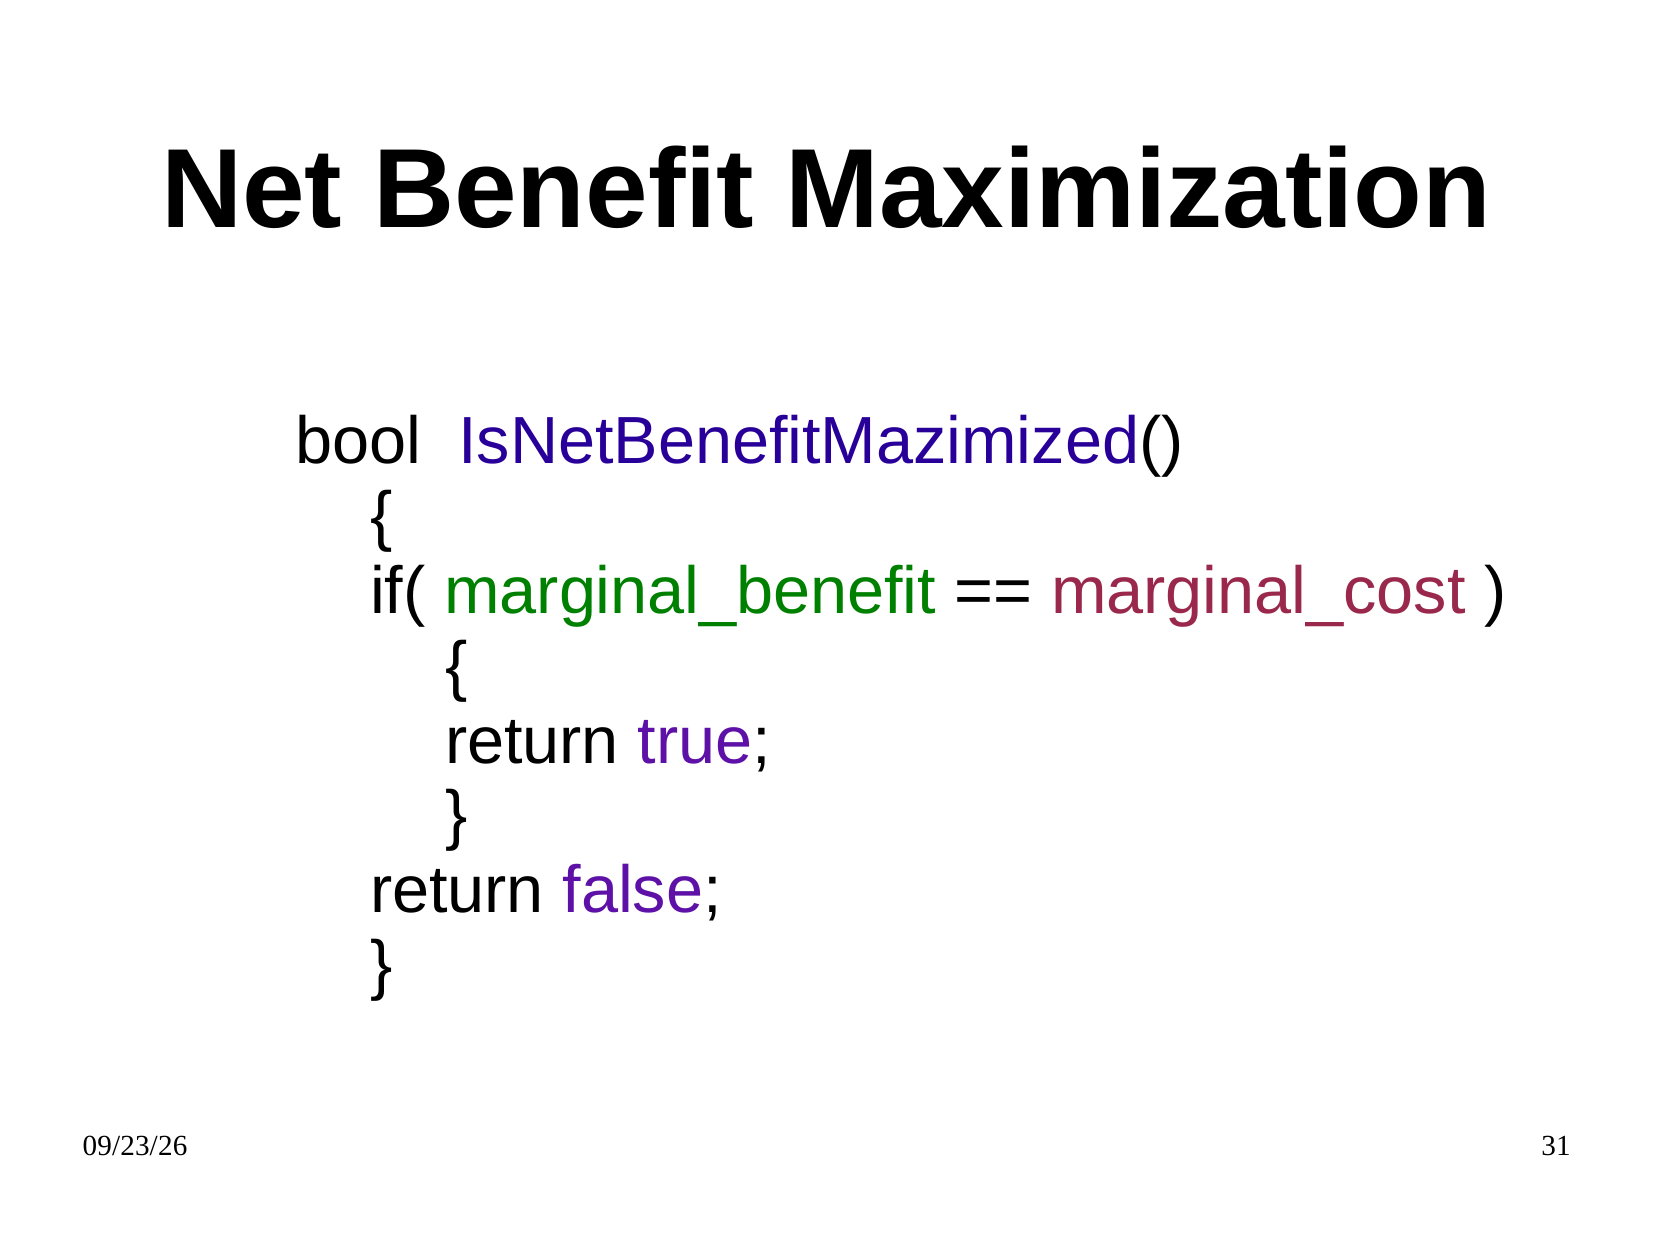

# Net Benefit Maximization
bool IsNetBenefitMazimized()
	{
	if( marginal_benefit == marginal_cost )
		{
		return true;
		}
	return false;
	}
31